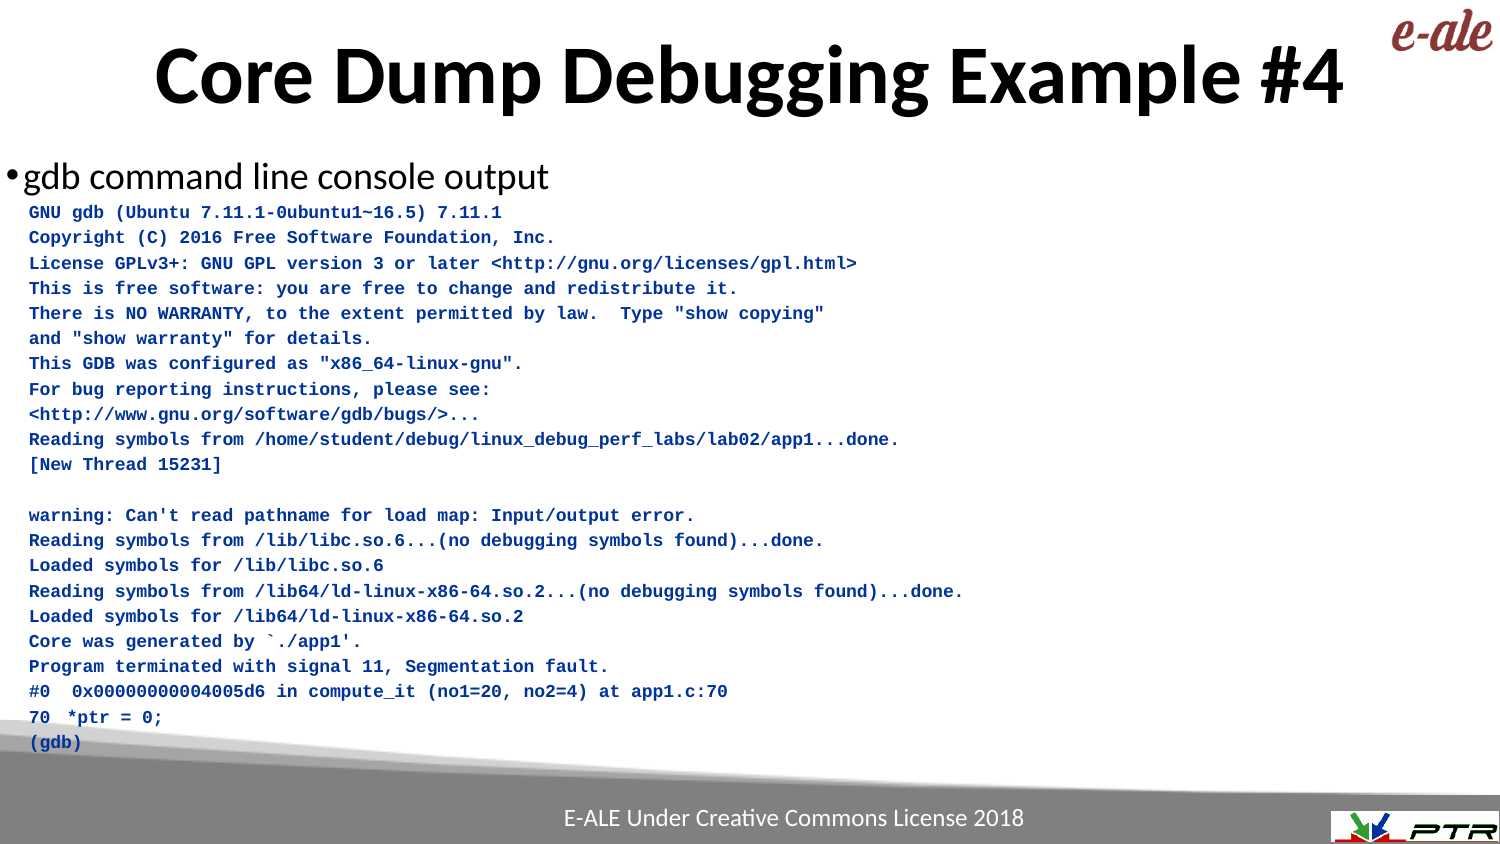

# Core Dump Debugging Example #4
gdb command line console output
GNU gdb (Ubuntu 7.11.1-0ubuntu1~16.5) 7.11.1
Copyright (C) 2016 Free Software Foundation, Inc.
License GPLv3+: GNU GPL version 3 or later <http://gnu.org/licenses/gpl.html>
This is free software: you are free to change and redistribute it.
There is NO WARRANTY, to the extent permitted by law. Type "show copying"
and "show warranty" for details.
This GDB was configured as "x86_64-linux-gnu".
For bug reporting instructions, please see:
<http://www.gnu.org/software/gdb/bugs/>...
Reading symbols from /home/student/debug/linux_debug_perf_labs/lab02/app1...done.
[New Thread 15231]
warning: Can't read pathname for load map: Input/output error.
Reading symbols from /lib/libc.so.6...(no debugging symbols found)...done.
Loaded symbols for /lib/libc.so.6
Reading symbols from /lib64/ld-linux-x86-64.so.2...(no debugging symbols found)...done.
Loaded symbols for /lib64/ld-linux-x86-64.so.2
Core was generated by `./app1'.
Program terminated with signal 11, Segmentation fault.
#0 0x00000000004005d6 in compute_it (no1=20, no2=4) at app1.c:70
70		*ptr = 0;
(gdb)